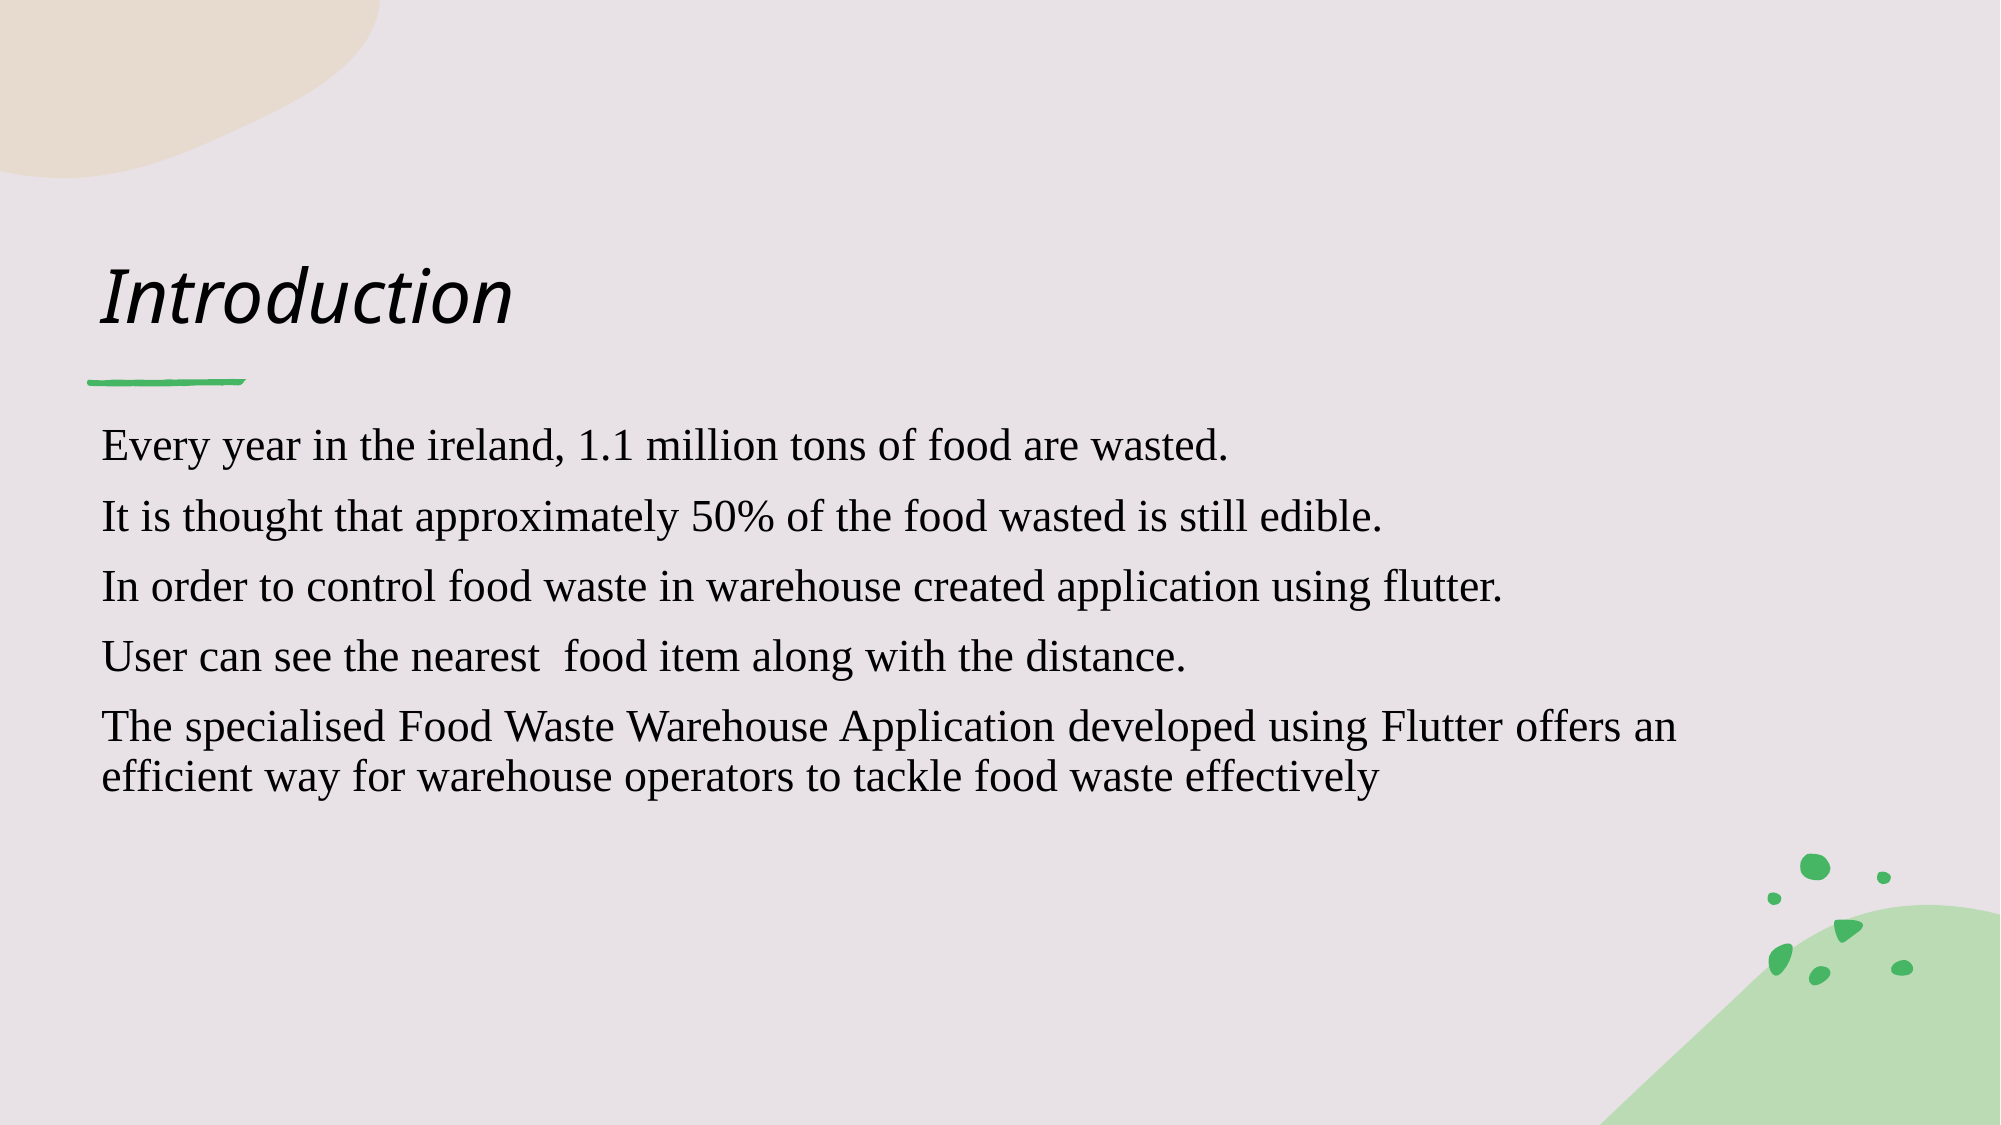

# Introduction
Every year in the ireland, 1.1 million tons of food are wasted.
It is thought that approximately 50% of the food wasted is still edible.
In order to control food waste in warehouse created application using flutter.
User can see the nearest food item along with the distance.
The specialised Food Waste Warehouse Application developed using Flutter offers an efficient way for warehouse operators to tackle food waste effectively